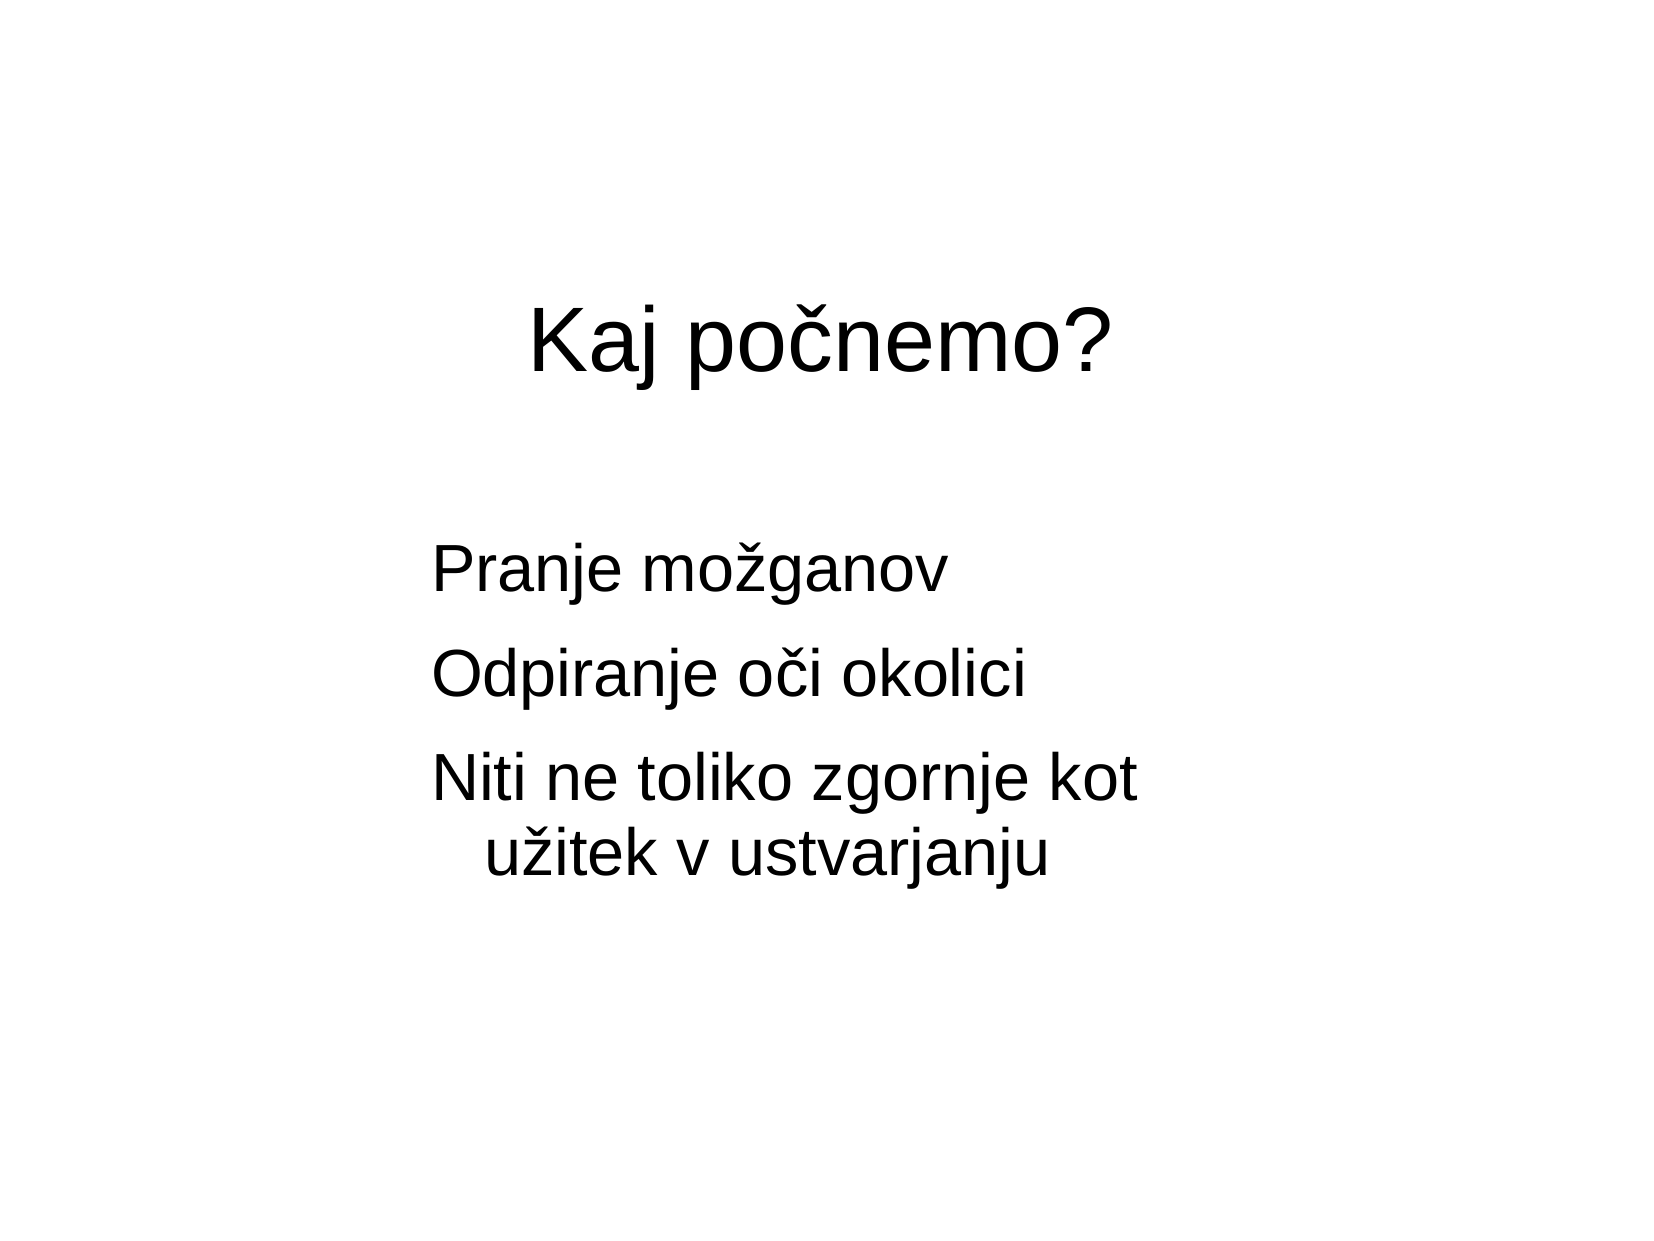

# Kaj počnemo?
Pranje možganov
Odpiranje oči okolici
Niti ne toliko zgornje kot užitek v ustvarjanju